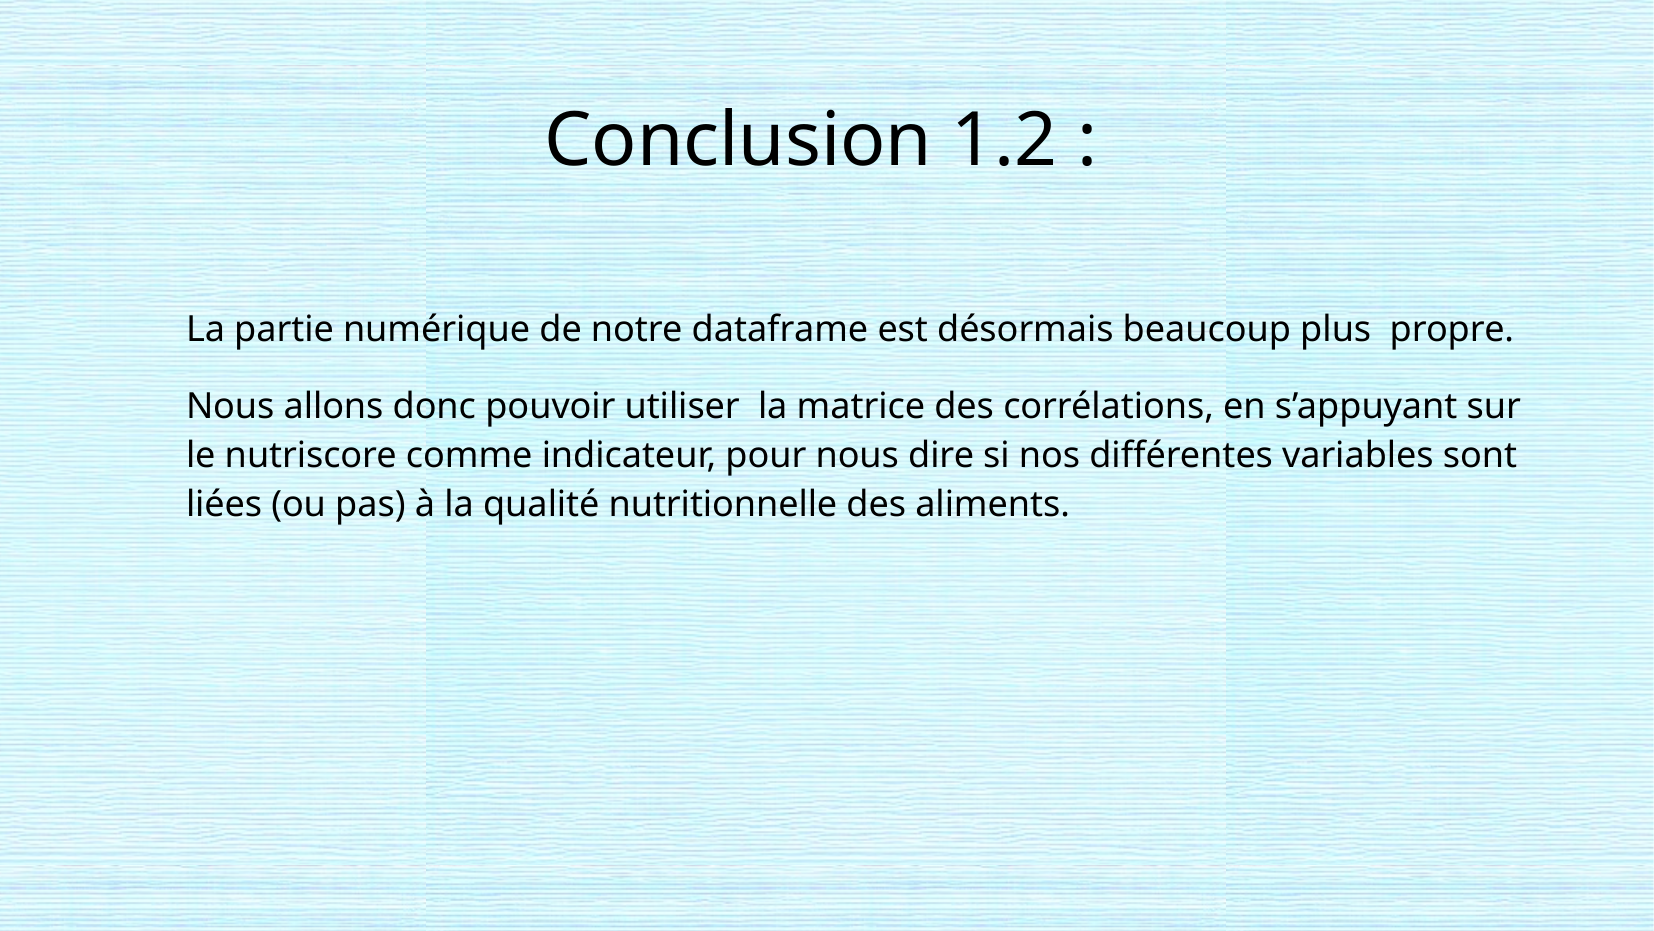

Conclusion 1.2 :
# La partie numérique de notre dataframe est désormais beaucoup plus  propre.
Nous allons donc pouvoir utiliser la matrice des corrélations, en s’appuyant sur le nutriscore comme indicateur, pour nous dire si nos différentes variables sont liées (ou pas) à la qualité nutritionnelle des aliments.